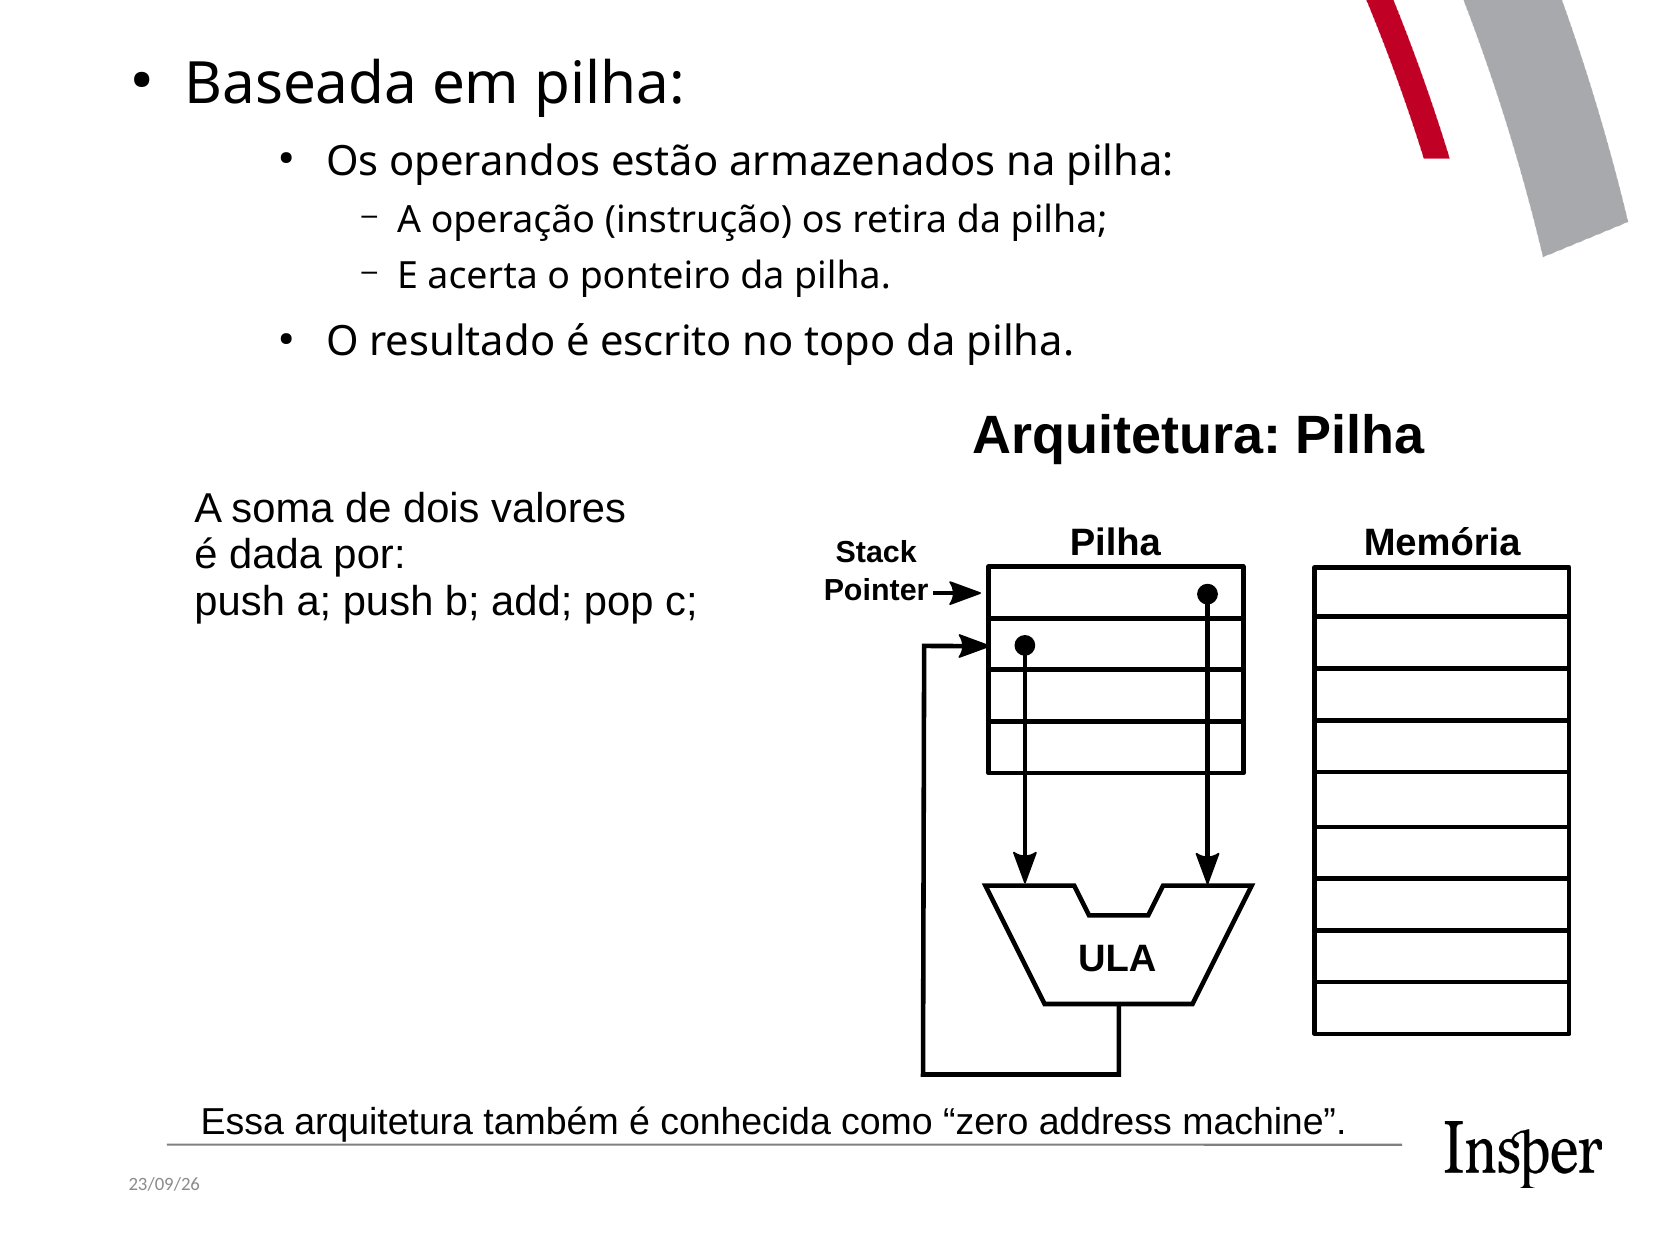

# Baseada em pilha:
Os operandos estão armazenados na pilha:
A operação (instrução) os retira da pilha;
E acerta o ponteiro da pilha.
O resultado é escrito no topo da pilha.
A soma de dois valores
é dada por:
push a; push b; add; pop c;
Essa arquitetura também é conhecida como “zero address machine”.